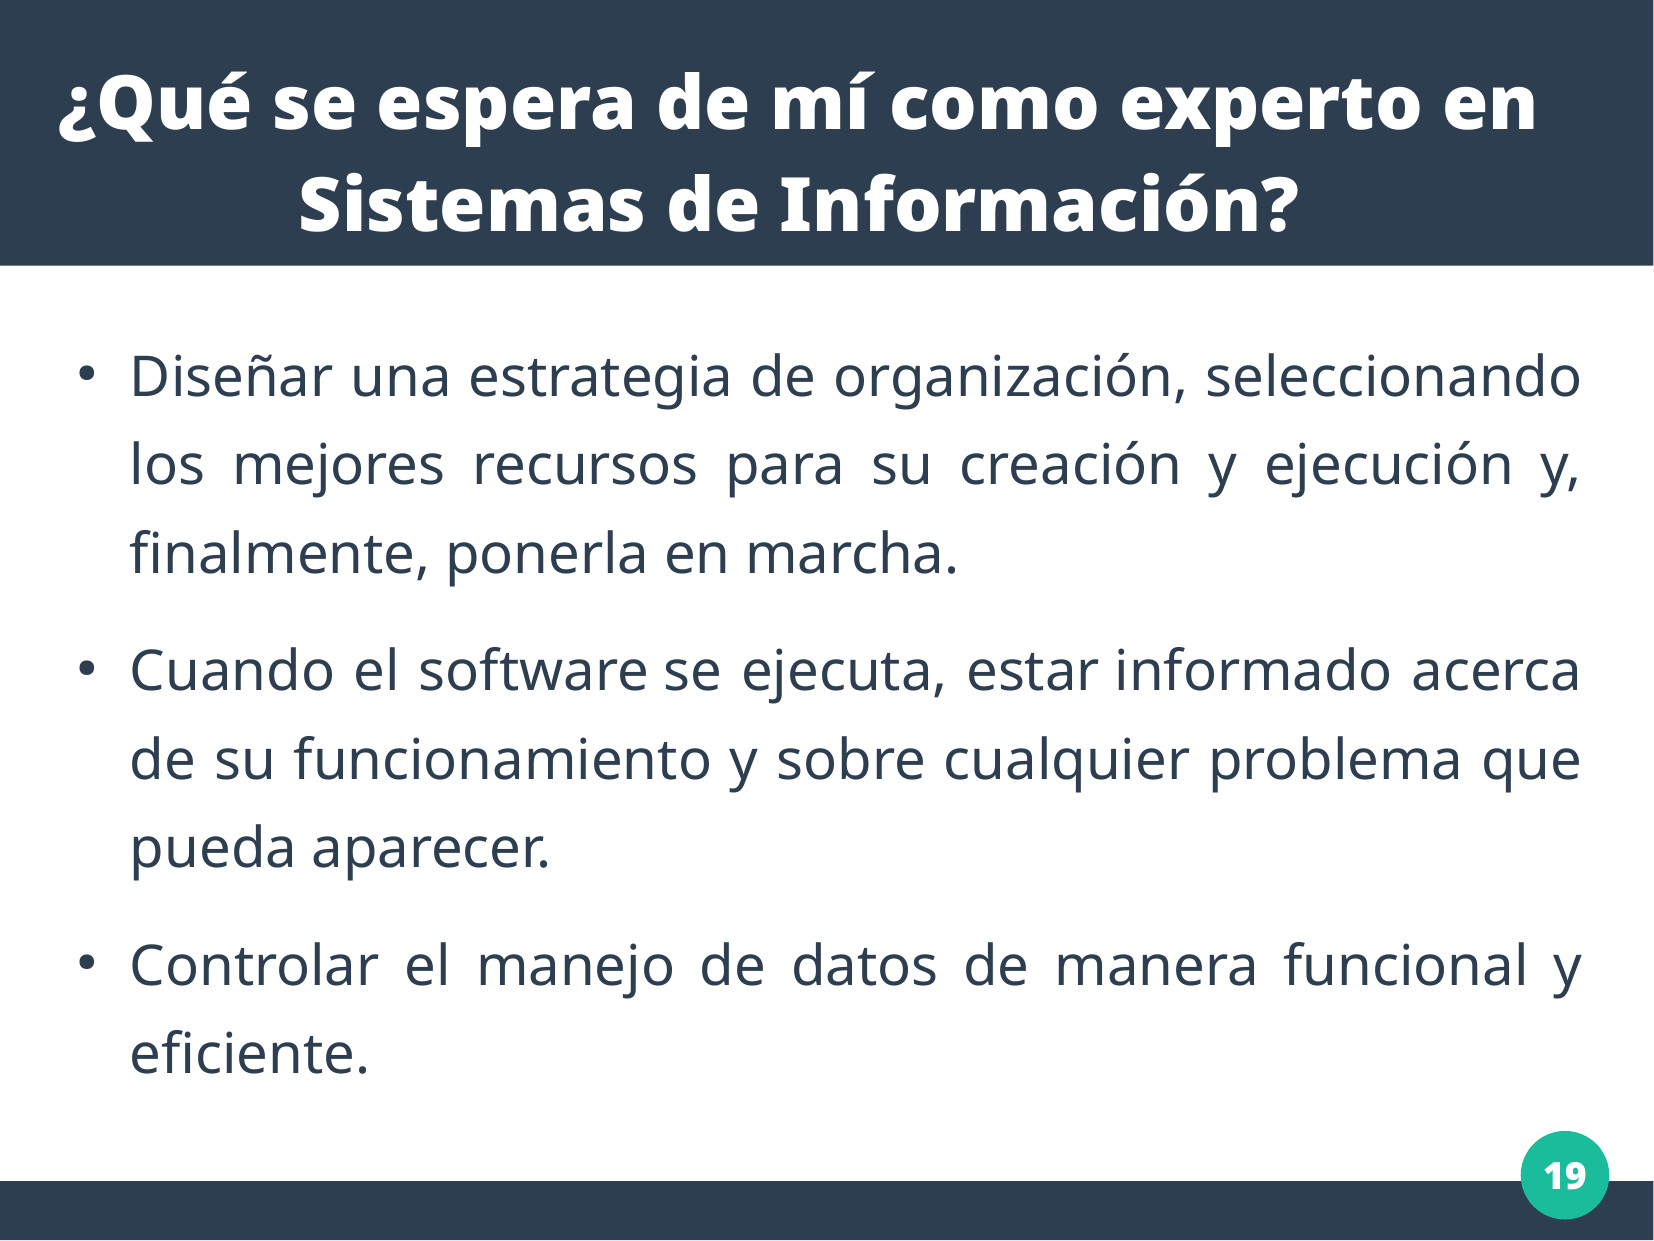

# ¿Qué se espera de mí como experto en Sistemas de Información?
Diseñar una estrategia de organización, seleccionando los mejores recursos para su creación y ejecución y, finalmente, ponerla en marcha.
Cuando el software se ejecuta, estar informado acerca de su funcionamiento y sobre cualquier problema que pueda aparecer.
Controlar el manejo de datos de manera funcional y eficiente.
19